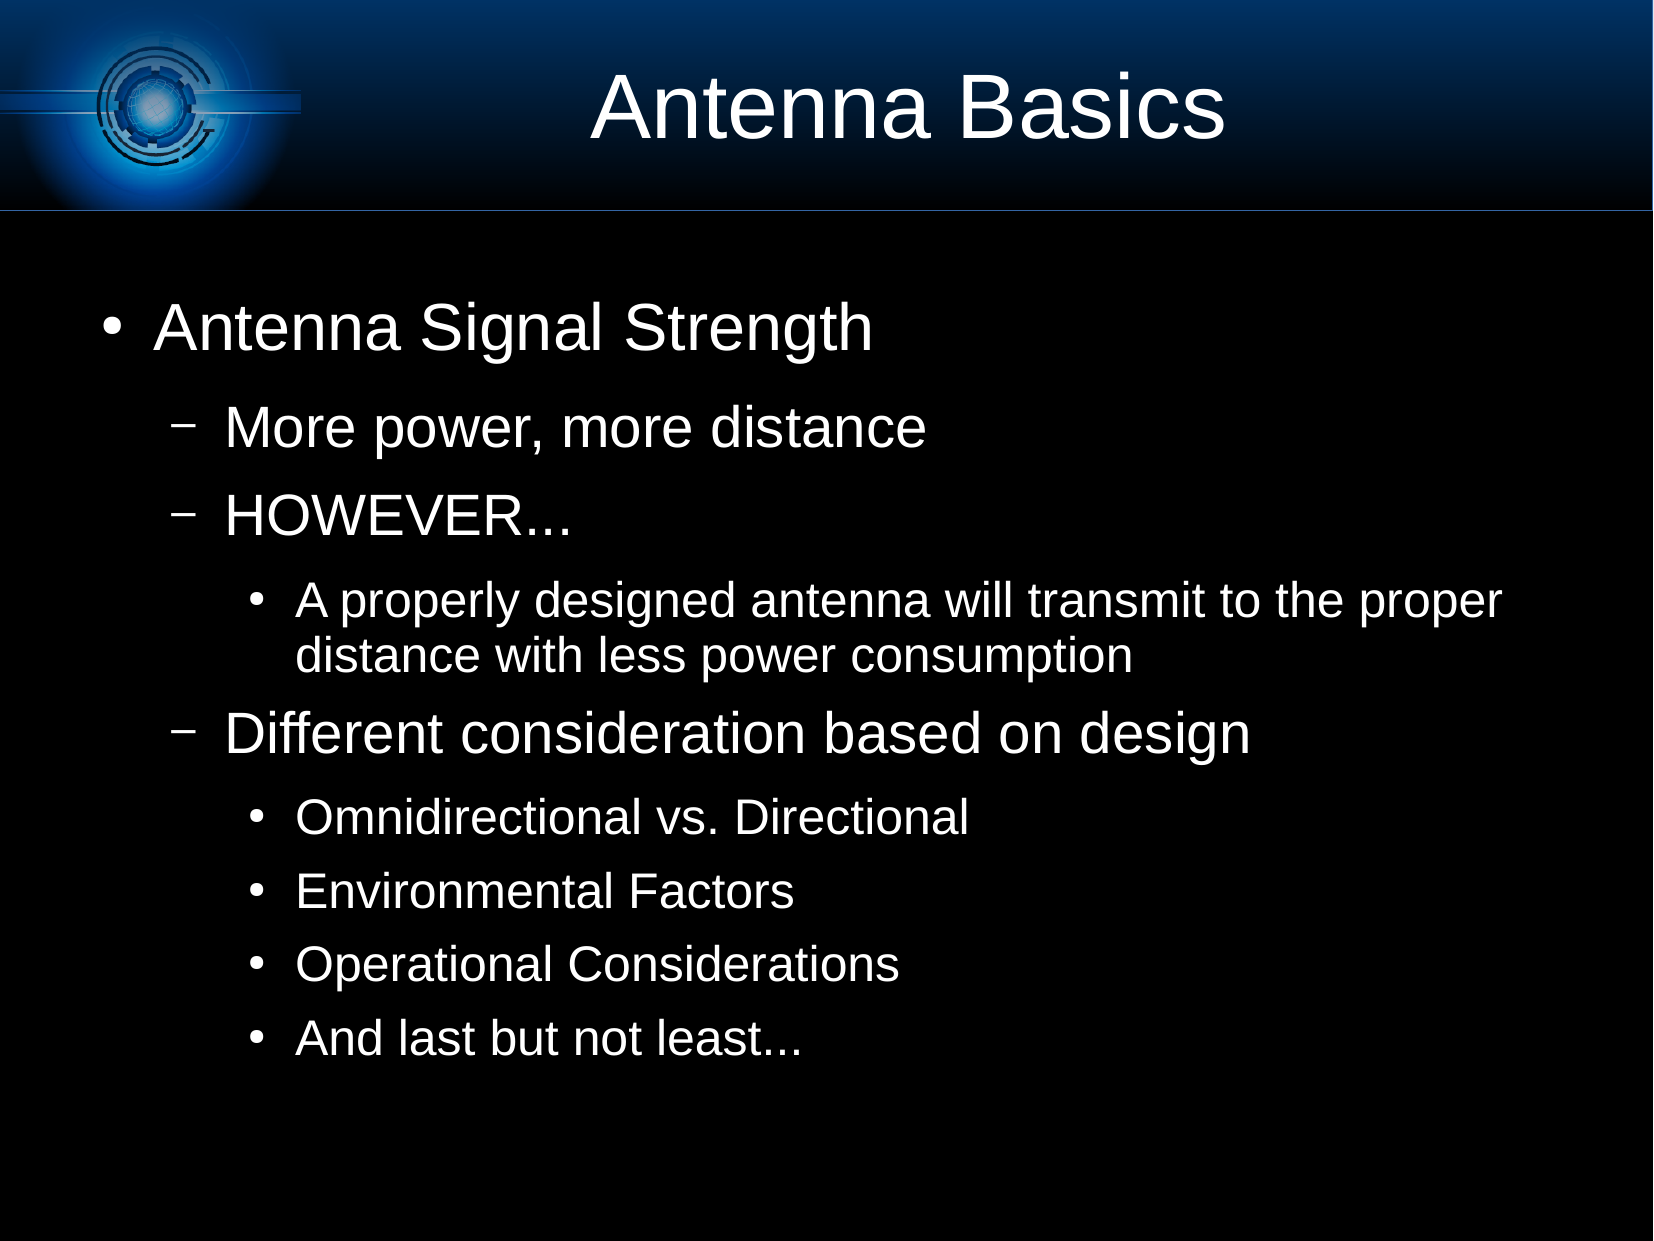

# Antenna Basics
Antenna Signal Strength
More power, more distance
HOWEVER...
A properly designed antenna will transmit to the proper distance with less power consumption
Different consideration based on design
Omnidirectional vs. Directional
Environmental Factors
Operational Considerations
And last but not least...